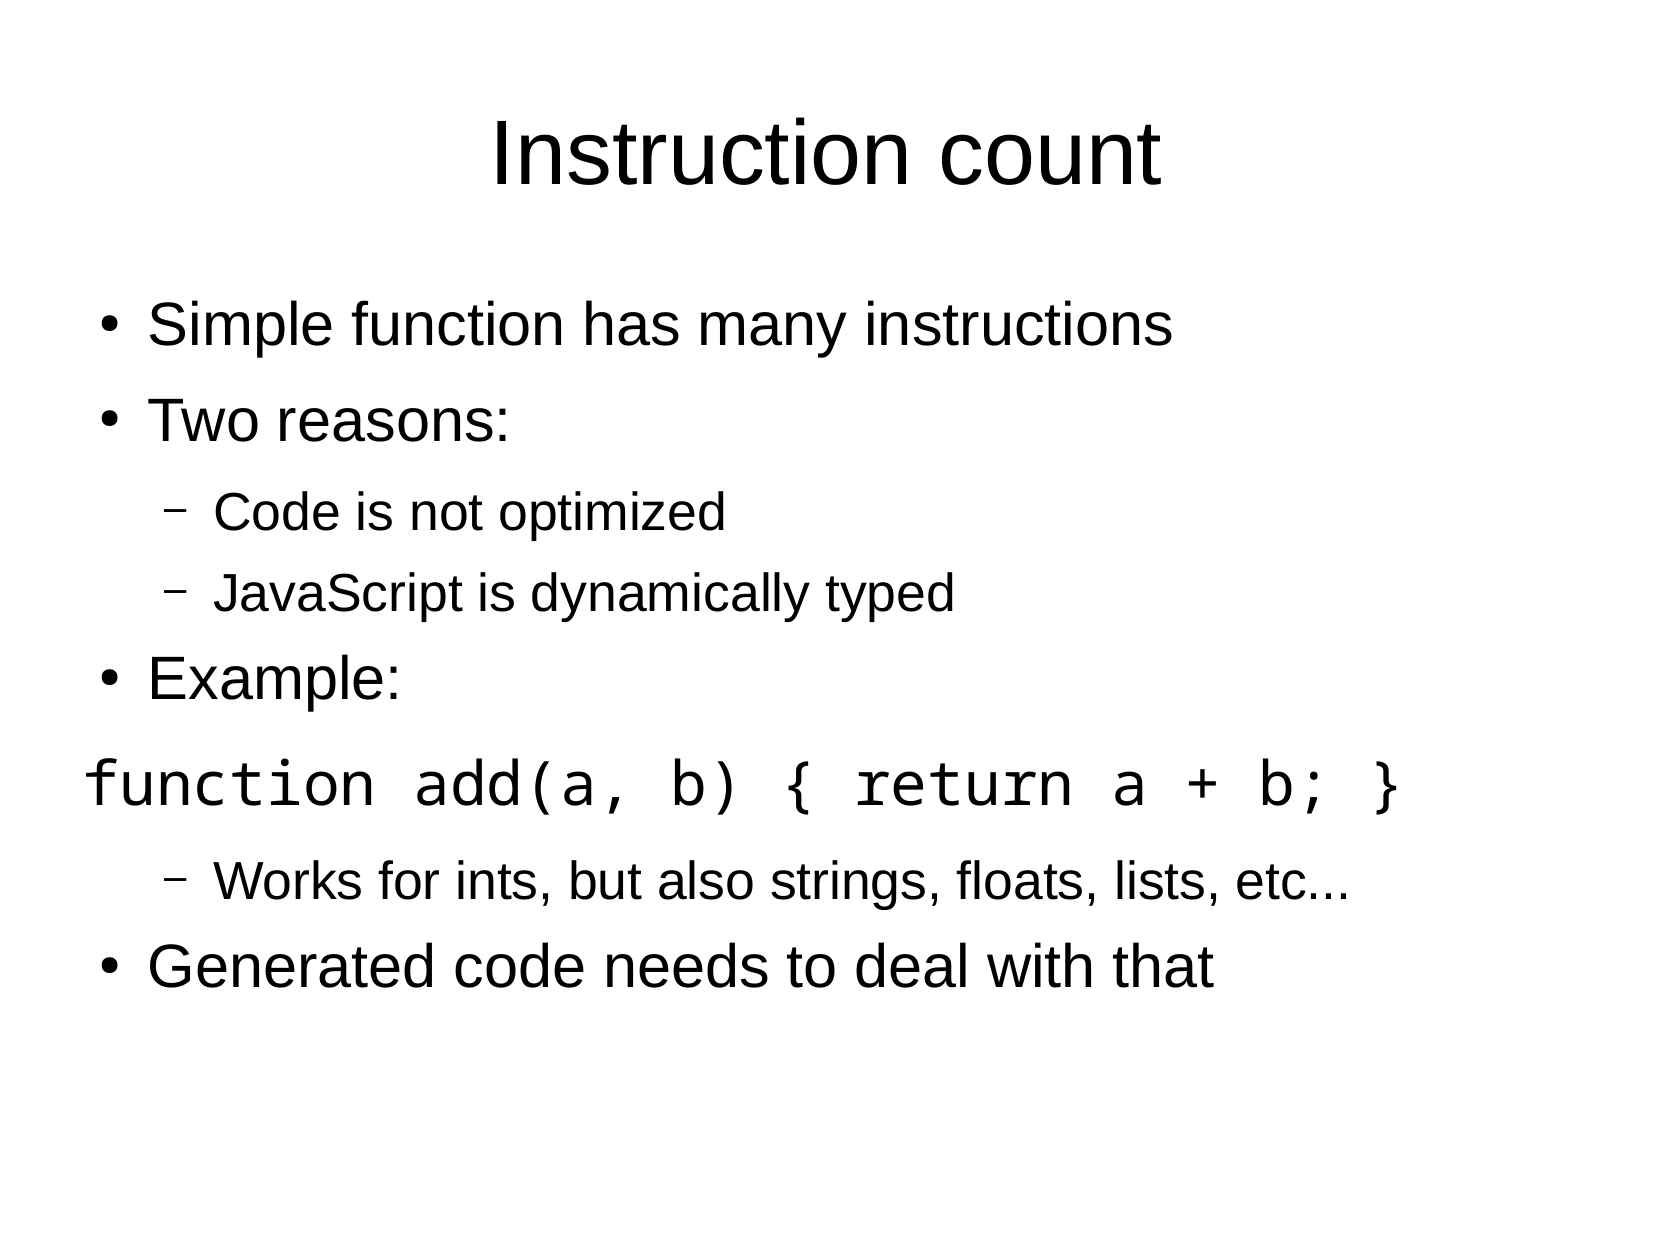

# Instruction count
Simple function has many instructions
Two reasons:
Code is not optimized
JavaScript is dynamically typed
Example:
function add(a, b) { return a + b; }
Works for ints, but also strings, floats, lists, etc...
Generated code needs to deal with that